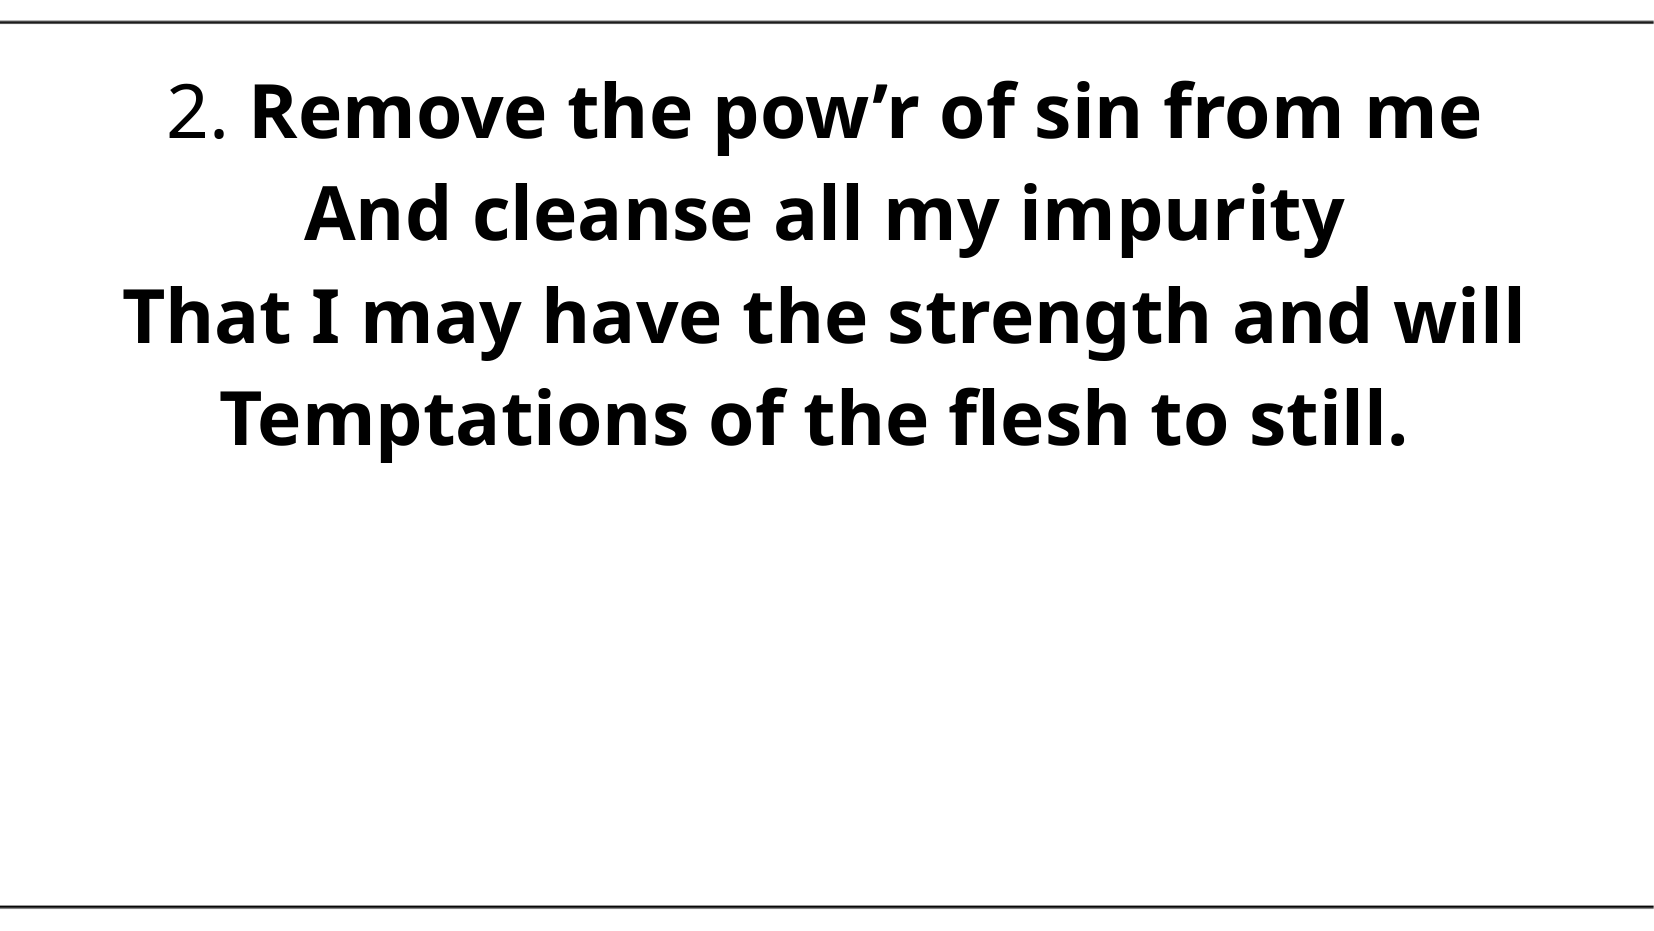

2. Remove the pow’r of sin from me
And cleanse all my impurity
That I may have the strength and will
Temptations of the flesh to still.